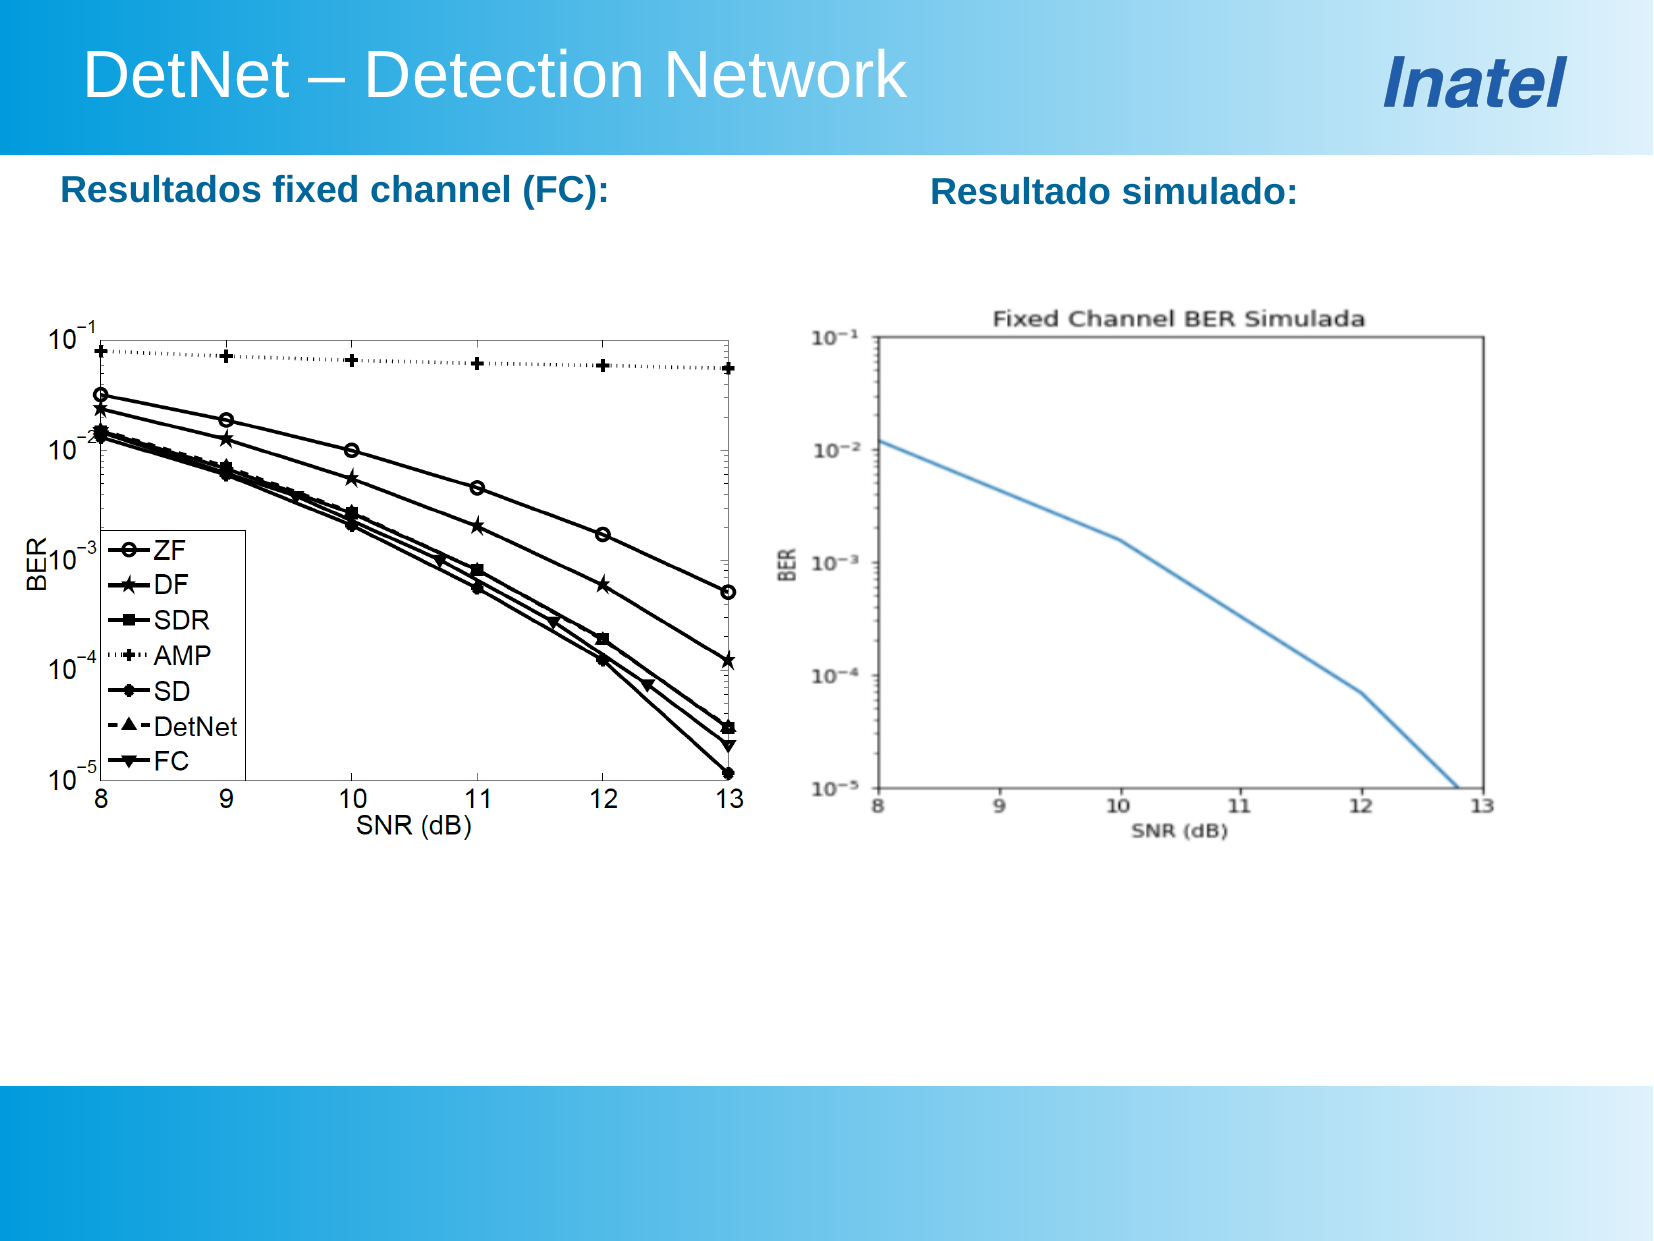

# DetNet – Detection Network
Resultados fixed channel (FC):
Resultado simulado:
Colar aqui o gráfico gerado com os dados de simulação, apenas para o DetNet e em canal fixo.